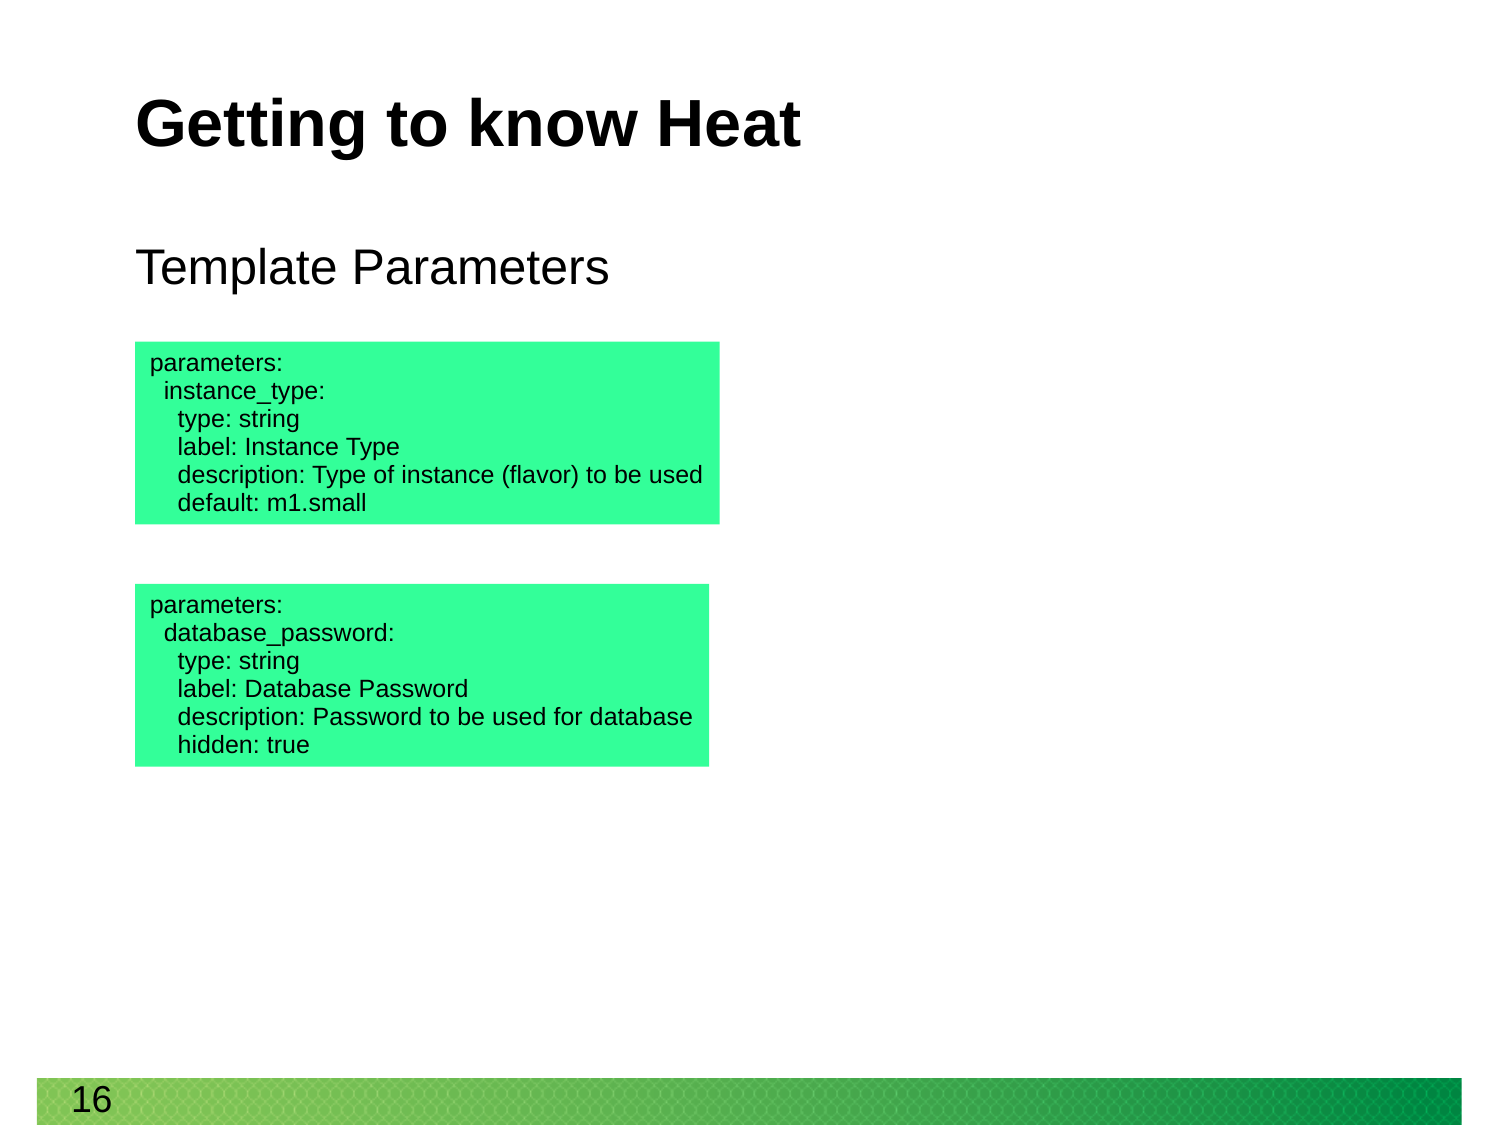

# Getting to know Heat
Template Parameters
parameters:
 instance_type:
 type: string
 label: Instance Type
 description: Type of instance (flavor) to be used
 default: m1.small
parameters:
 database_password:
 type: string
 label: Database Password
 description: Password to be used for database
 hidden: true